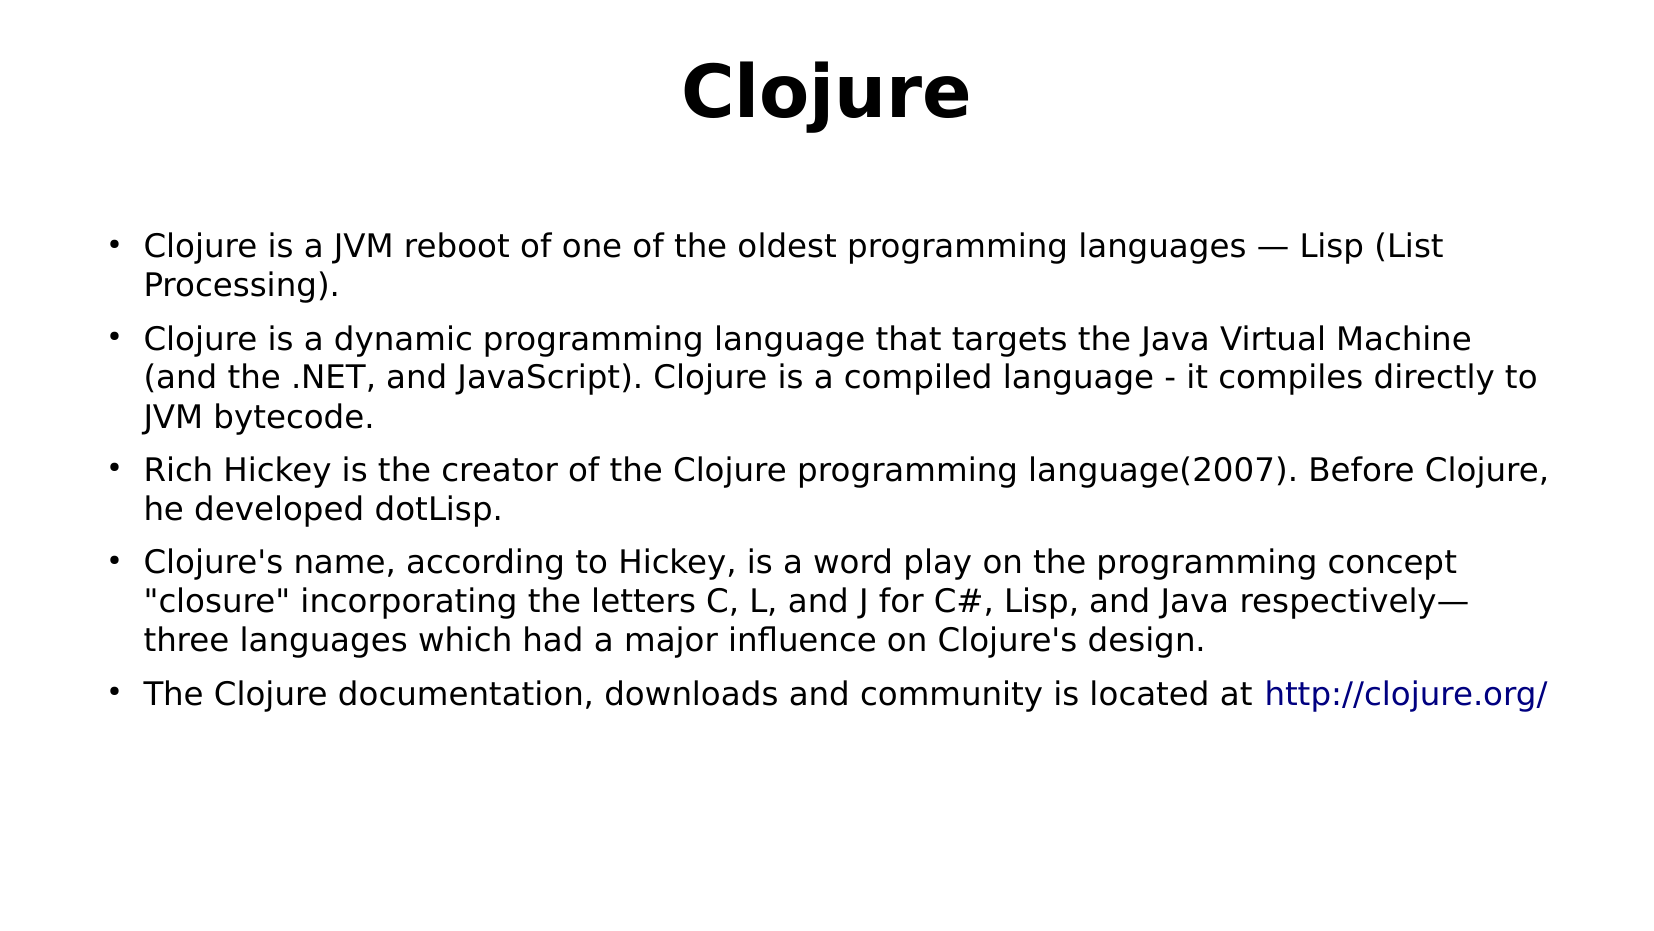

# Clojure
Clojure is a JVM reboot of one of the oldest programming languages — Lisp (List Processing).
Clojure is a dynamic programming language that targets the Java Virtual Machine (and the .NET, and JavaScript). Clojure is a compiled language - it compiles directly to JVM bytecode.
Rich Hickey is the creator of the Clojure programming language(2007). Before Clojure, he developed dotLisp.
Clojure's name, according to Hickey, is a word play on the programming concept "closure" incorporating the letters C, L, and J for C#, Lisp, and Java respectively—three languages which had a major influence on Clojure's design.
The Clojure documentation, downloads and community is located at http://clojure.org/